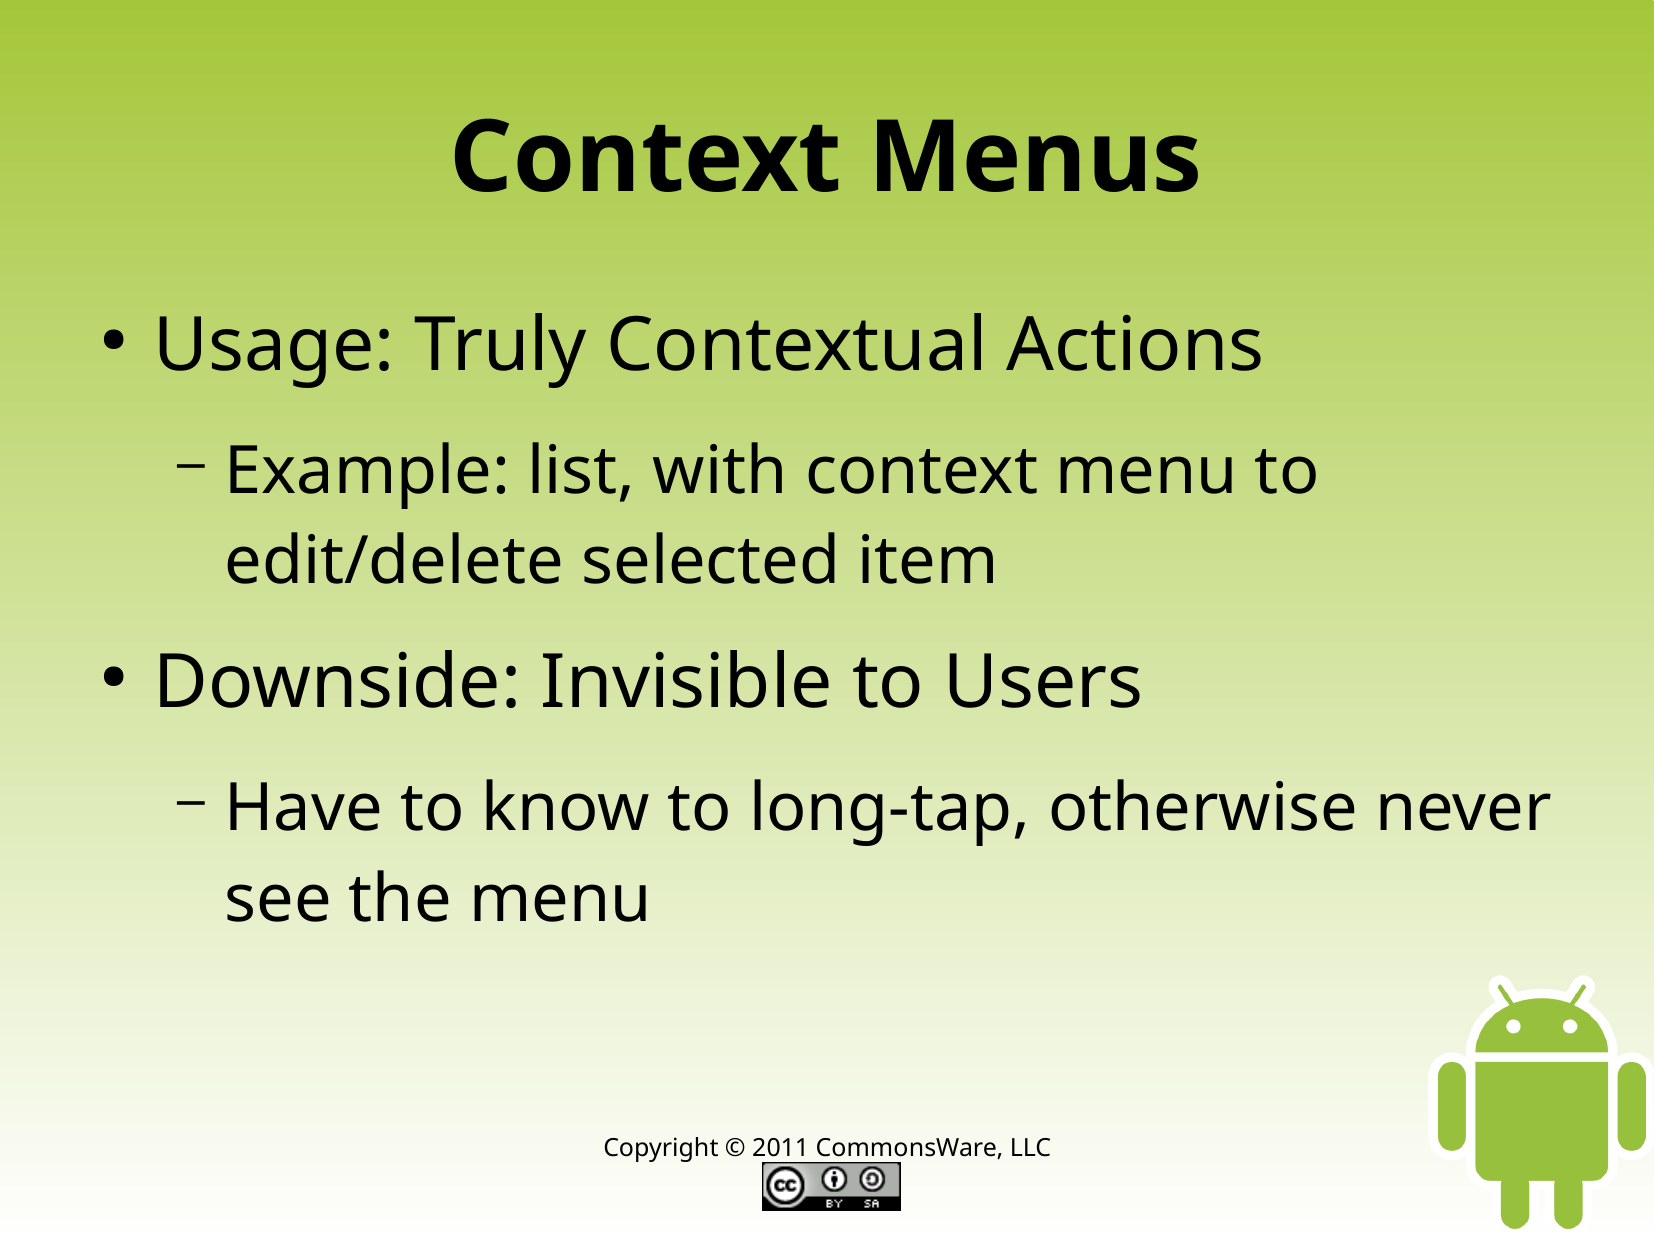

# Context Menus
Usage: Truly Contextual Actions
Example: list, with context menu to edit/delete selected item
Downside: Invisible to Users
Have to know to long-tap, otherwise never see the menu